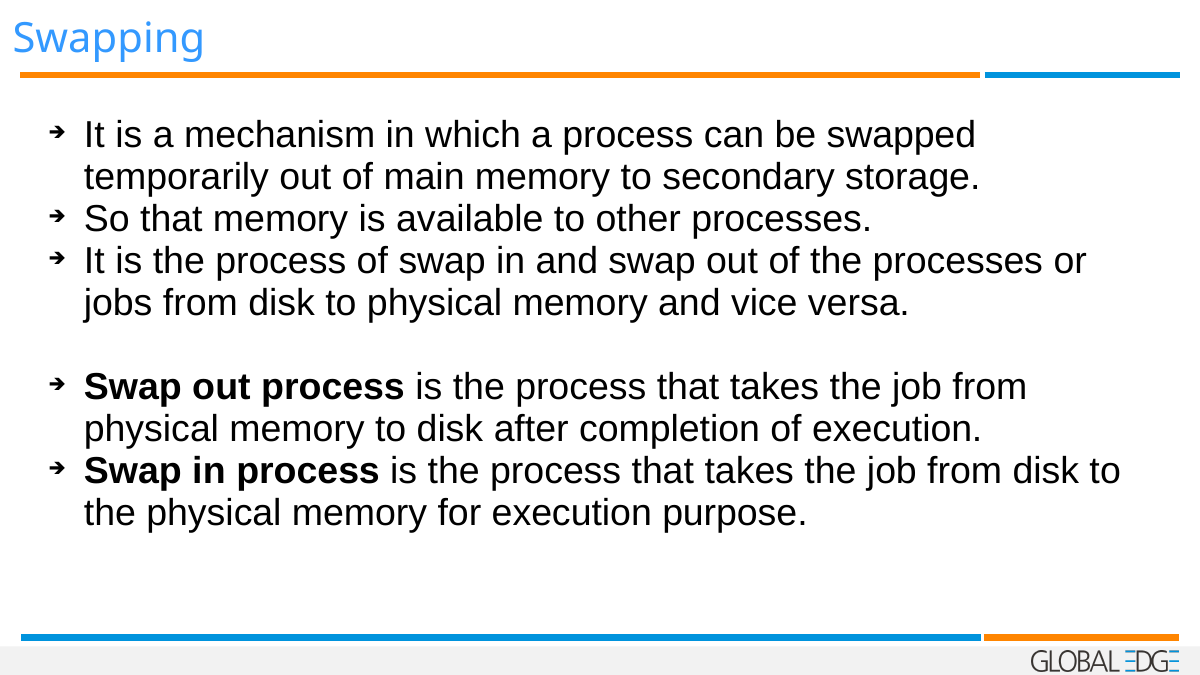

# Swapping
It is a mechanism in which a process can be swapped temporarily out of main memory to secondary storage.
So that memory is available to other processes.
It is the process of swap in and swap out of the processes or
jobs from disk to physical memory and vice versa.
Swap out process is the process that takes the job from physical memory to disk after completion of execution.
Swap in process is the process that takes the job from disk to the physical memory for execution purpose.